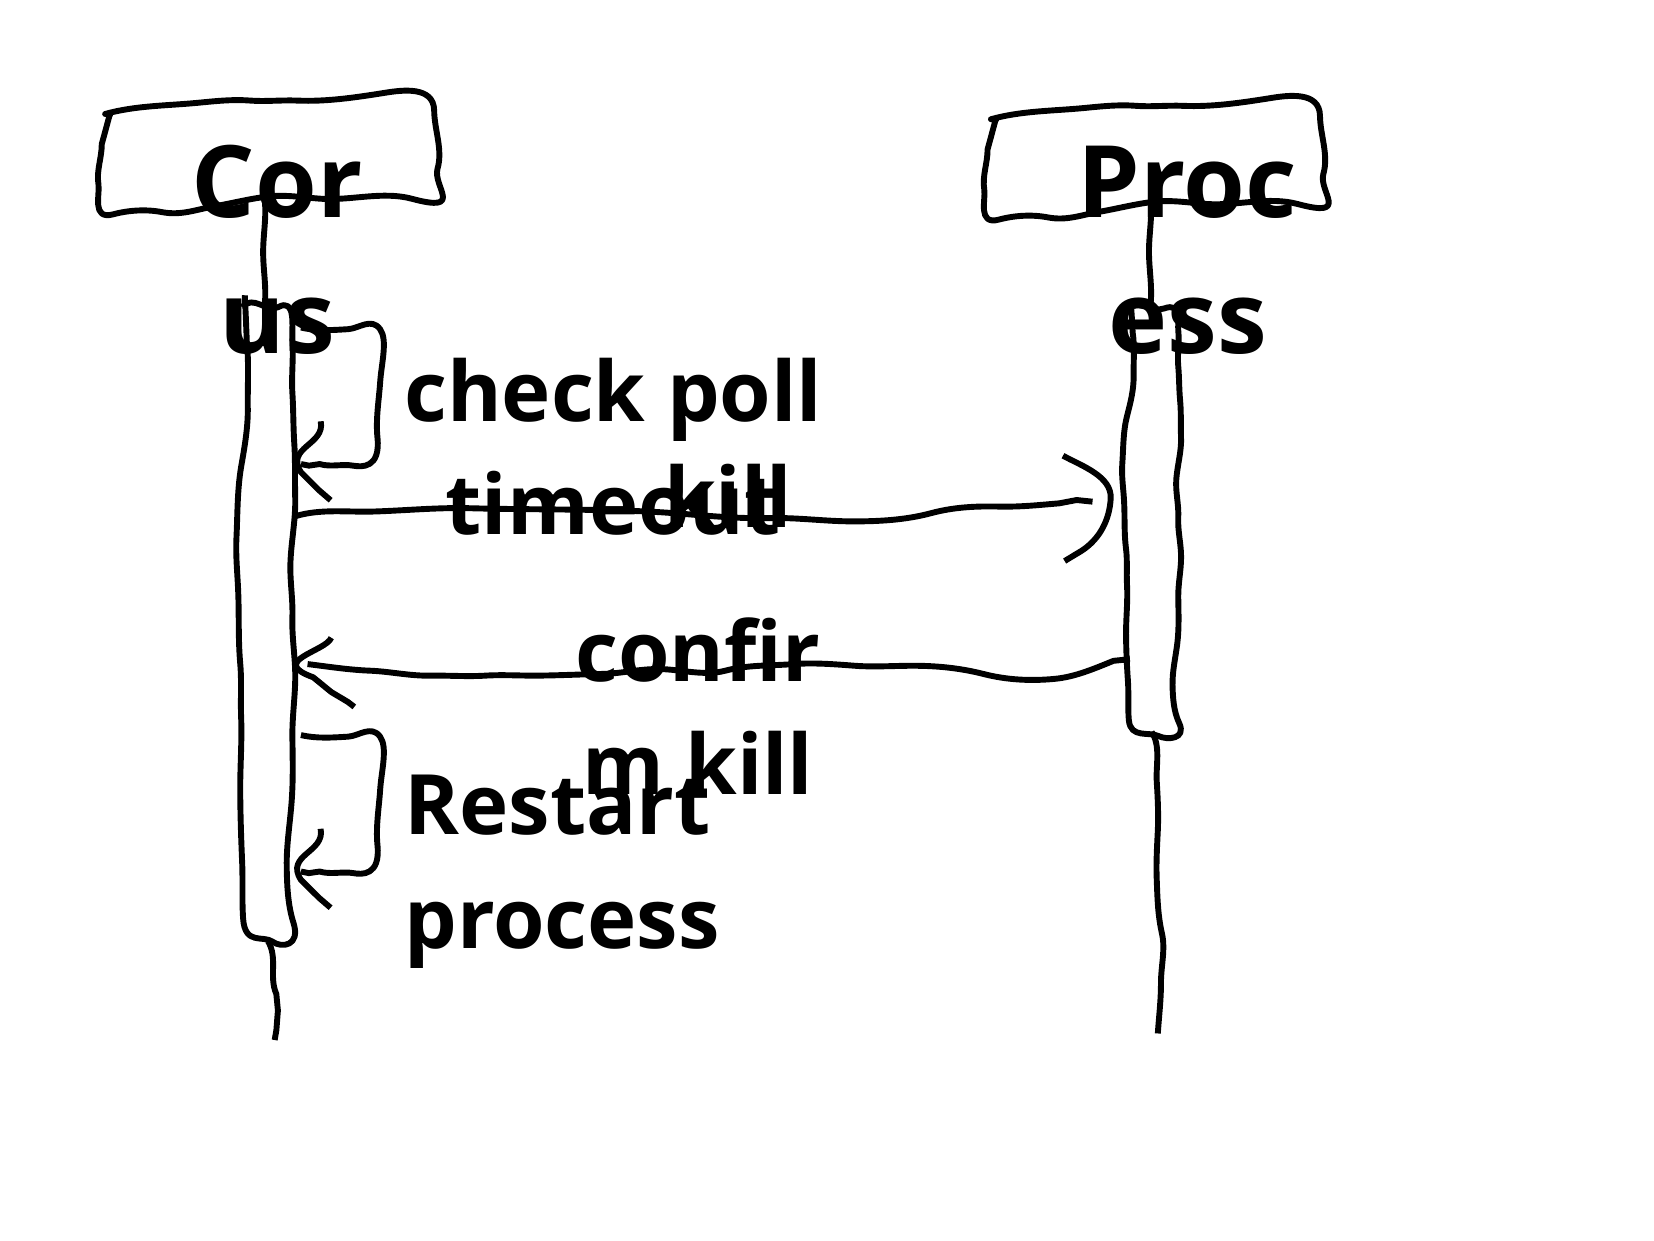

Corus
Process
check poll timeout
kill
confirm kill
Restart process